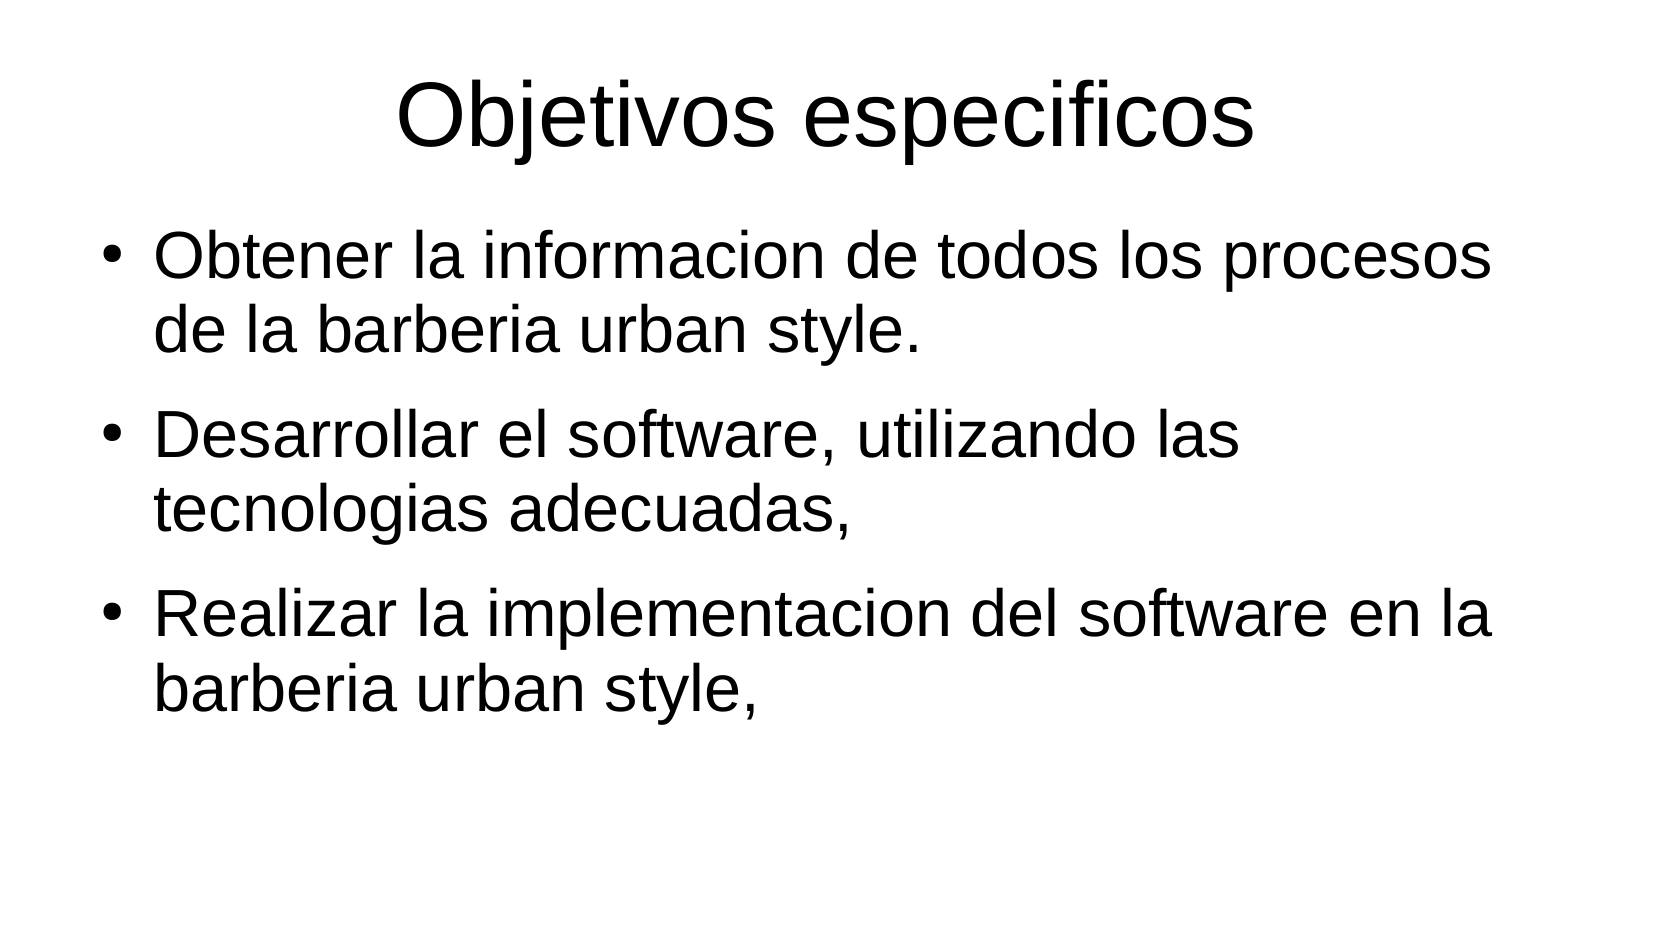

# Objetivos especificos
Obtener la informacion de todos los procesos de la barberia urban style.
Desarrollar el software, utilizando las tecnologias adecuadas,
Realizar la implementacion del software en la barberia urban style,